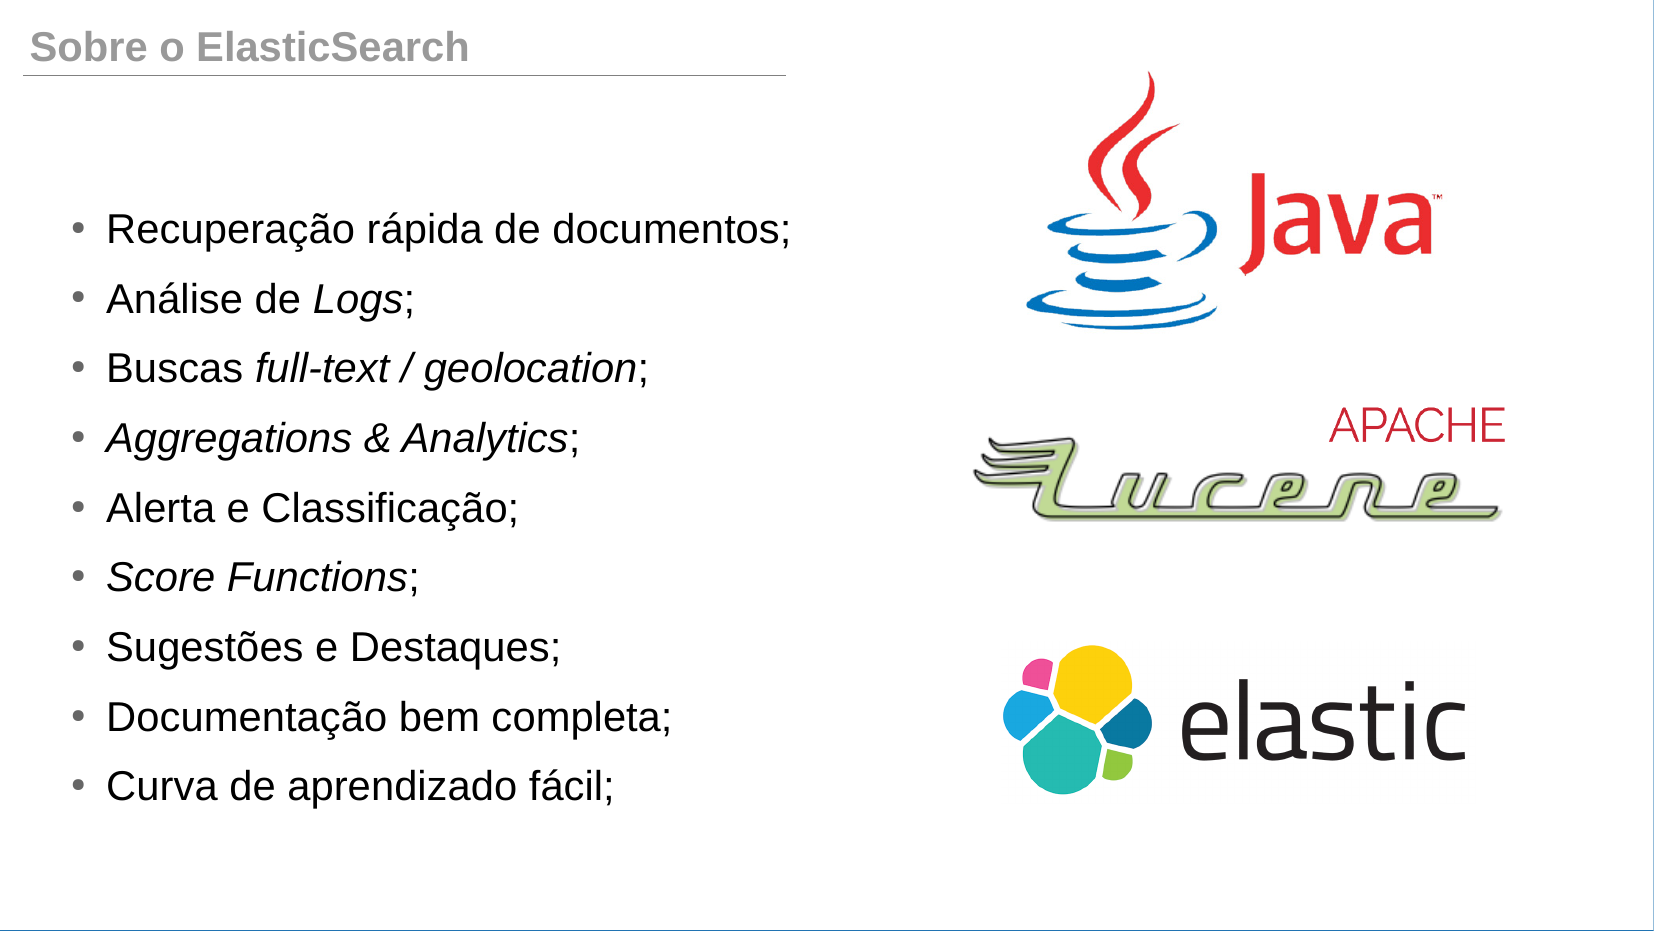

# Sobre o ElasticSearch
Recuperação rápida de documentos;
Análise de Logs;
Buscas full-text / geolocation;
Aggregations & Analytics;
Alerta e Classificação;
Score Functions;
Sugestões e Destaques;
Documentação bem completa;
Curva de aprendizado fácil;